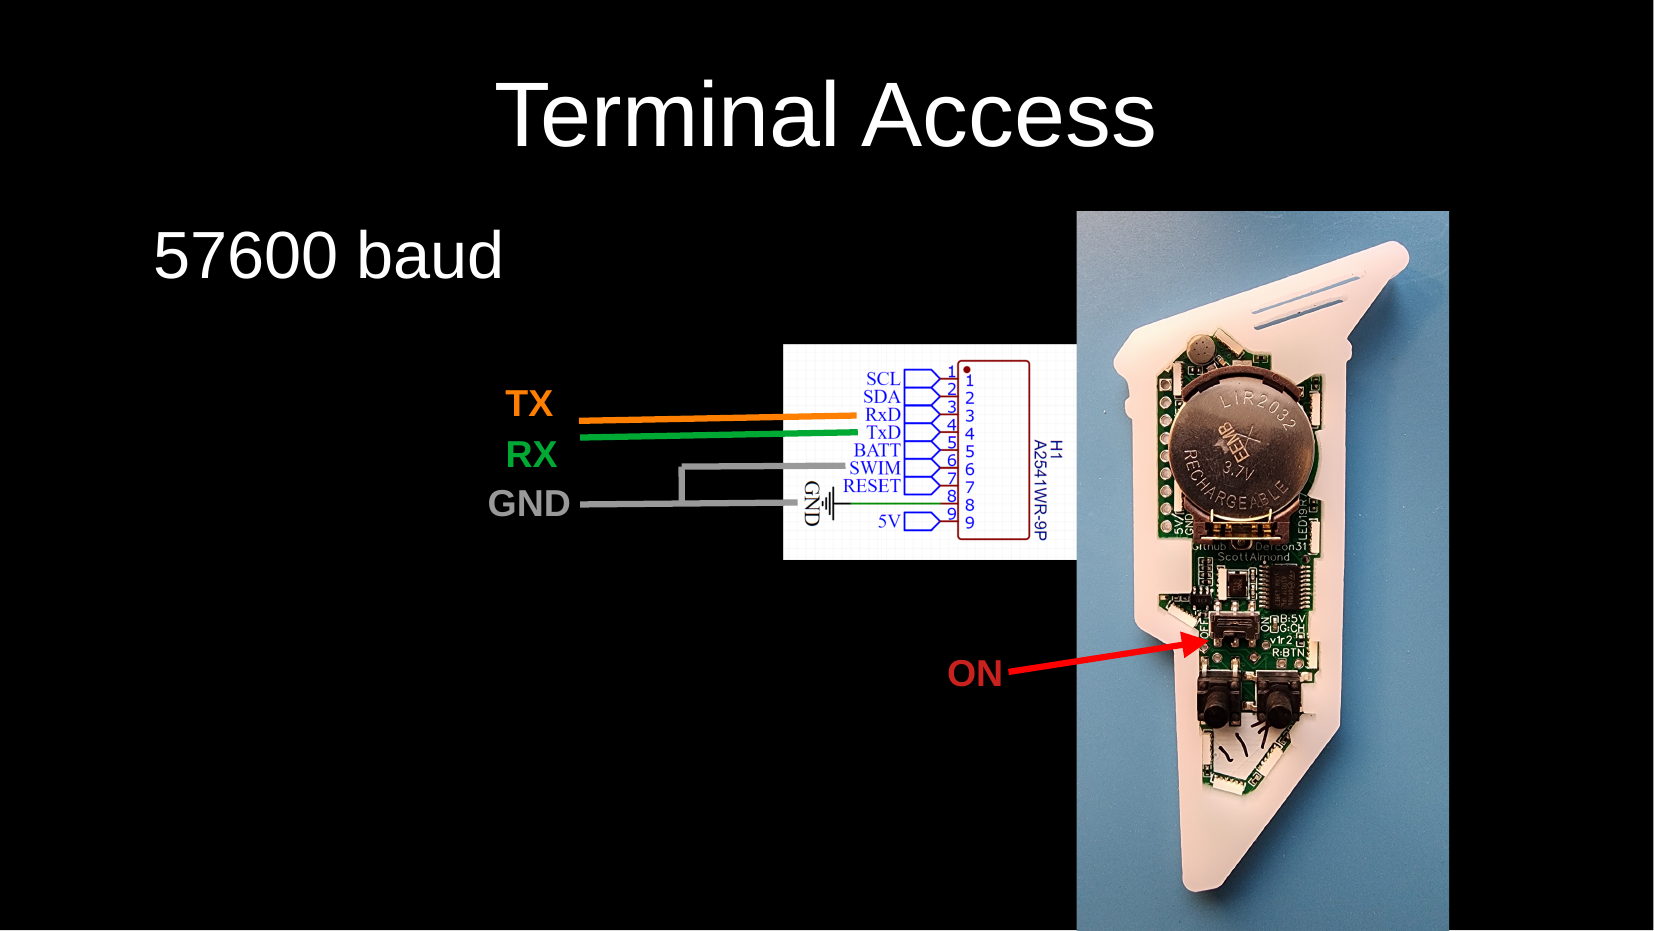

# Terminal Access
57600 baud
TX
RX
GND
ON